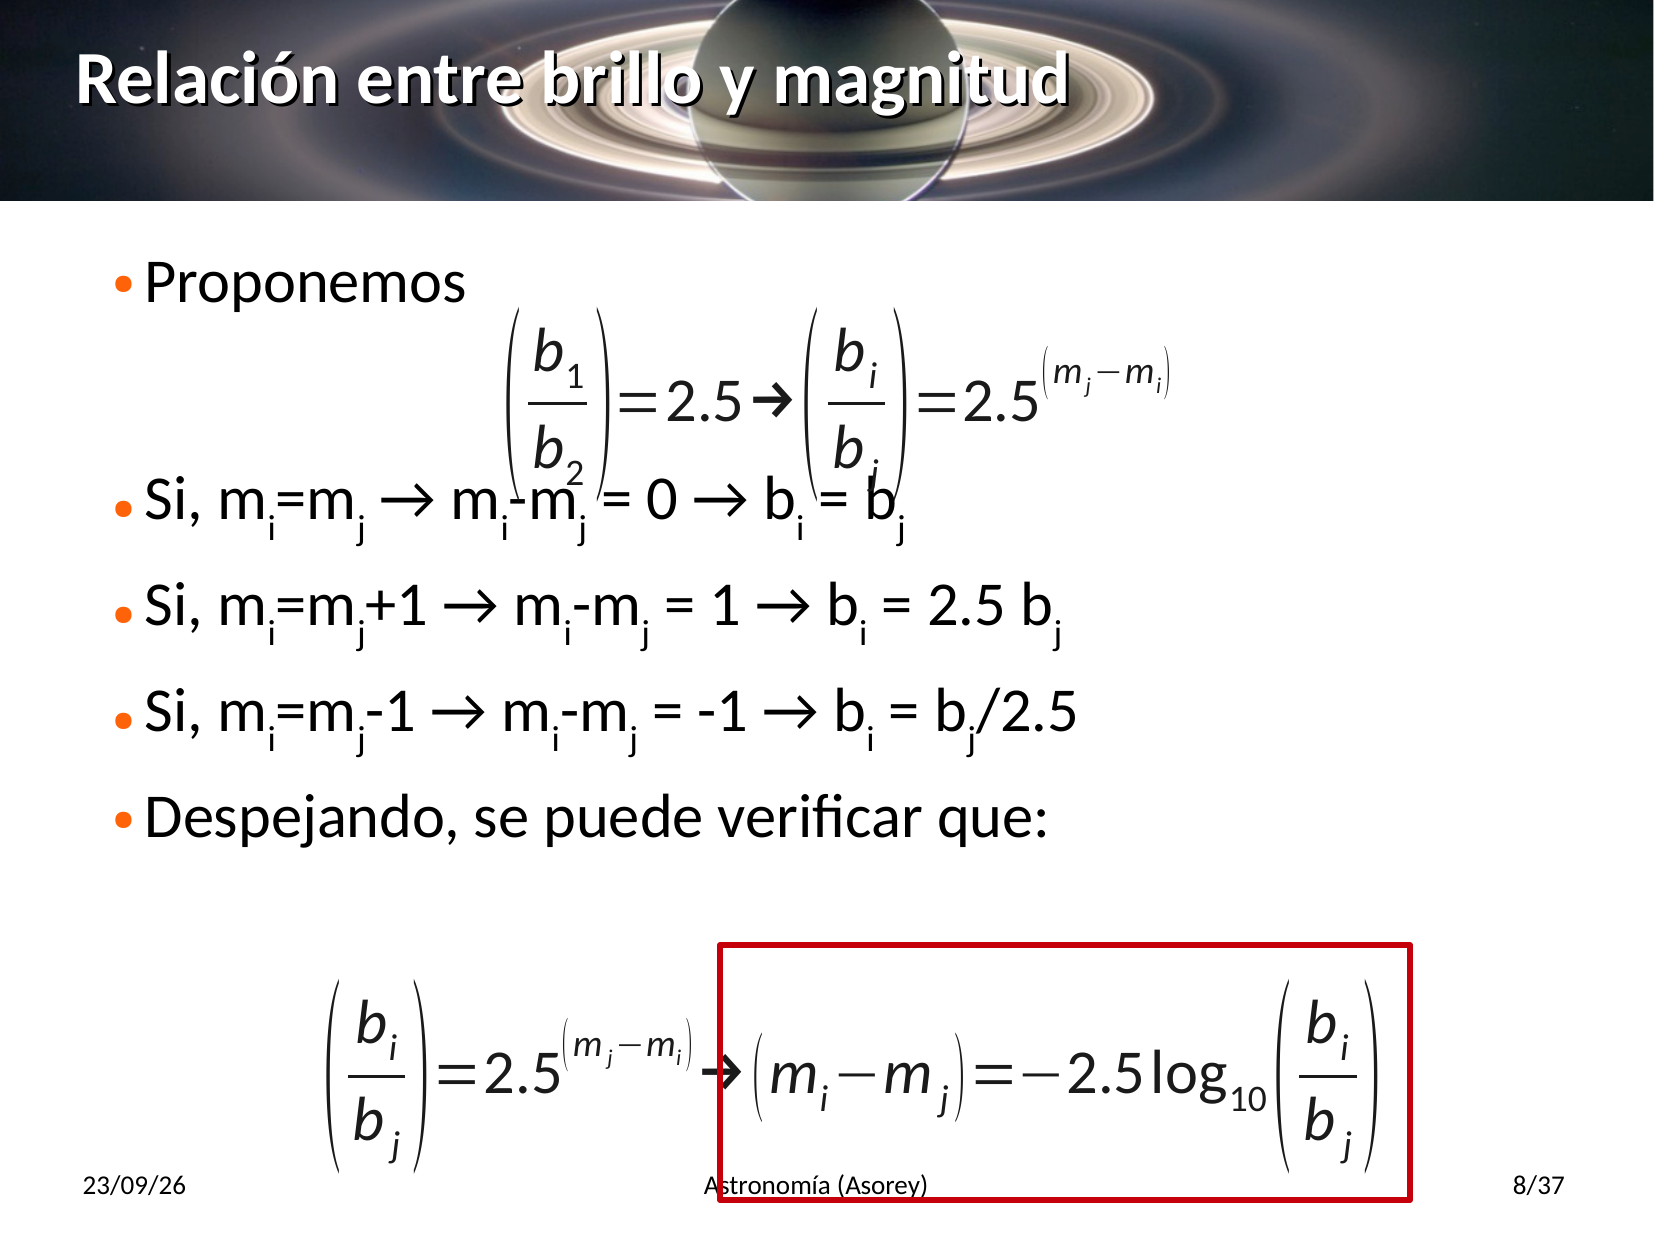

# Relación entre brillo y magnitud
Proponemos
Si, mi=mj → mi-mj = 0 → bi = bj
Si, mi=mj+1 → mi-mj = 1 → bi = 2.5 bj
Si, mi=mj-1 → mi-mj = -1 → bi = bj/2.5
Despejando, se puede verificar que:
Astronomía (Asorey)
8